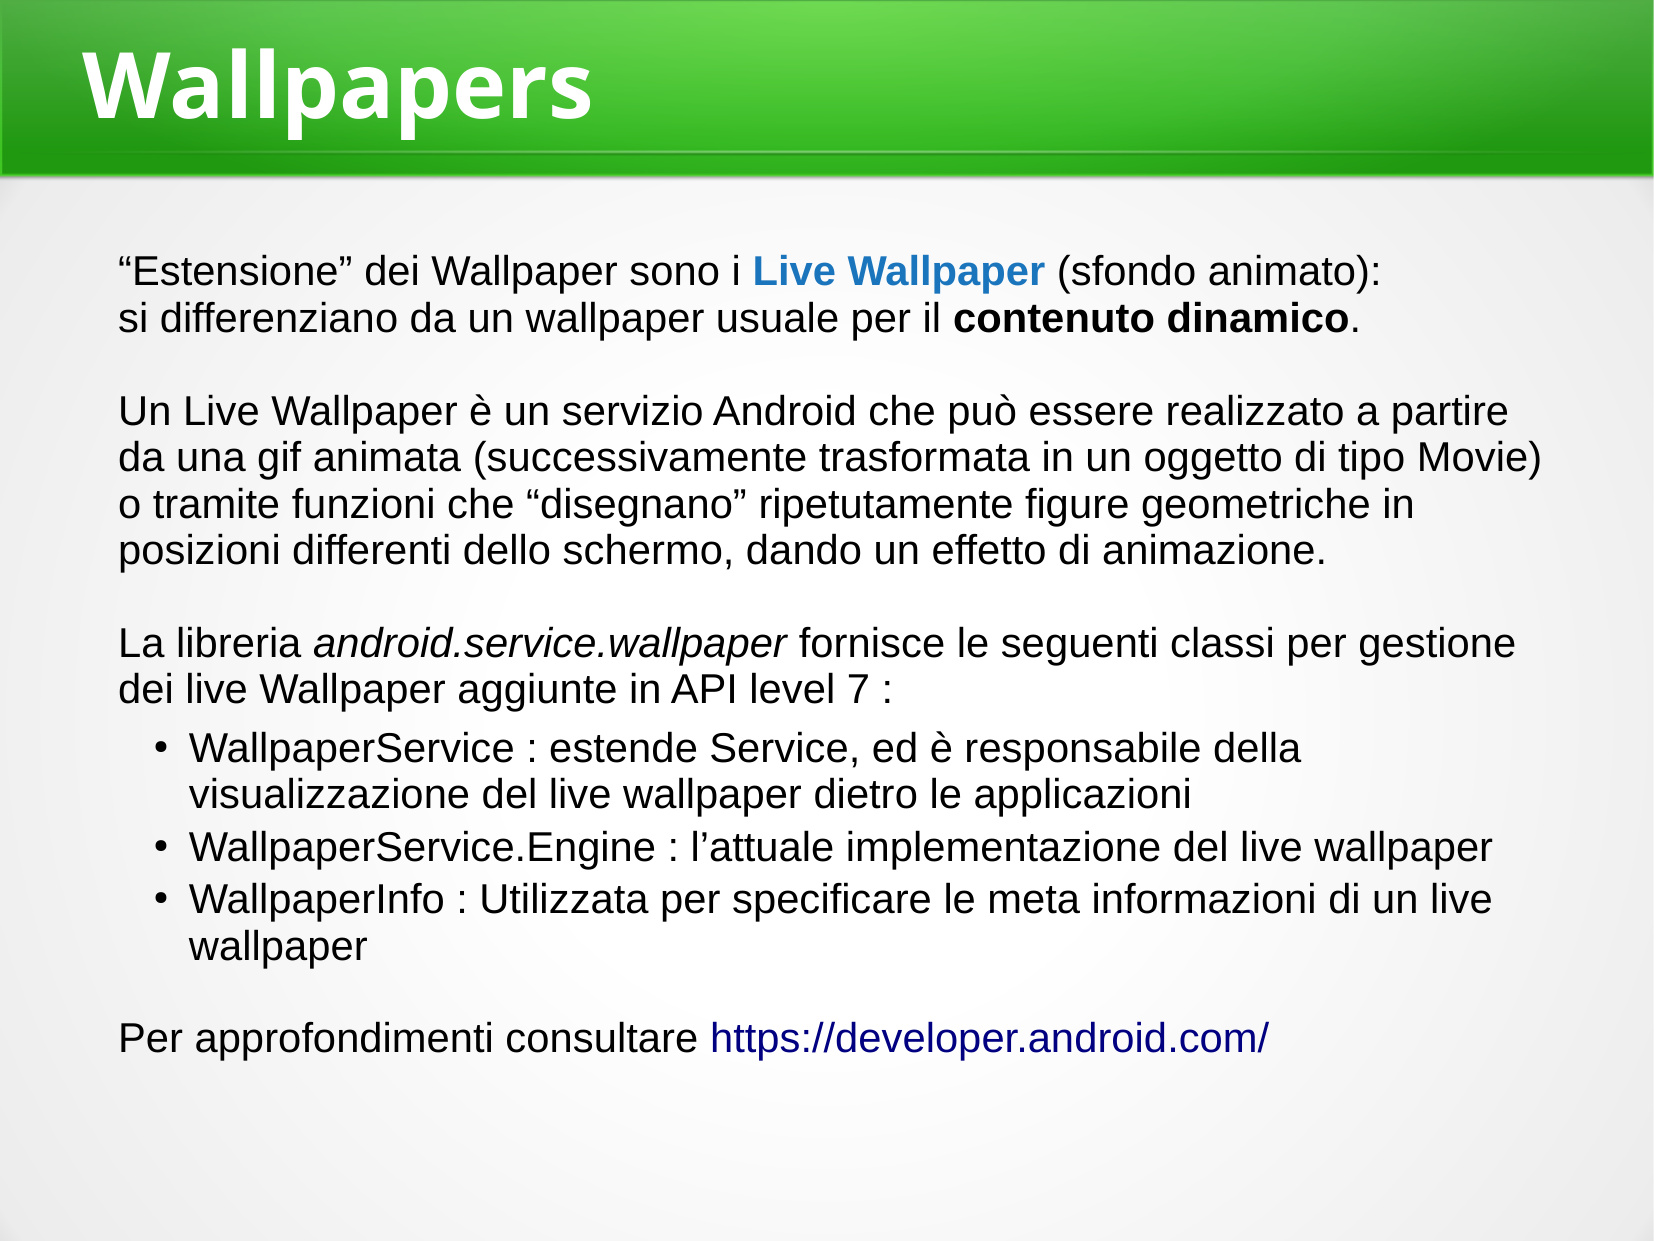

# Wallpapers
“Estensione” dei Wallpaper sono i Live Wallpaper (sfondo animato):
si differenziano da un wallpaper usuale per il contenuto dinamico.
Un Live Wallpaper è un servizio Android che può essere realizzato a partire da una gif animata (successivamente trasformata in un oggetto di tipo Movie) o tramite funzioni che “disegnano” ripetutamente figure geometriche in posizioni differenti dello schermo, dando un effetto di animazione.
La libreria android.service.wallpaper fornisce le seguenti classi per gestione dei live Wallpaper aggiunte in API level 7 :
WallpaperService : estende Service, ed è responsabile della visualizzazione del live wallpaper dietro le applicazioni
WallpaperService.Engine : l’attuale implementazione del live wallpaper
WallpaperInfo : Utilizzata per specificare le meta informazioni di un live wallpaper
Per approfondimenti consultare https://developer.android.com/